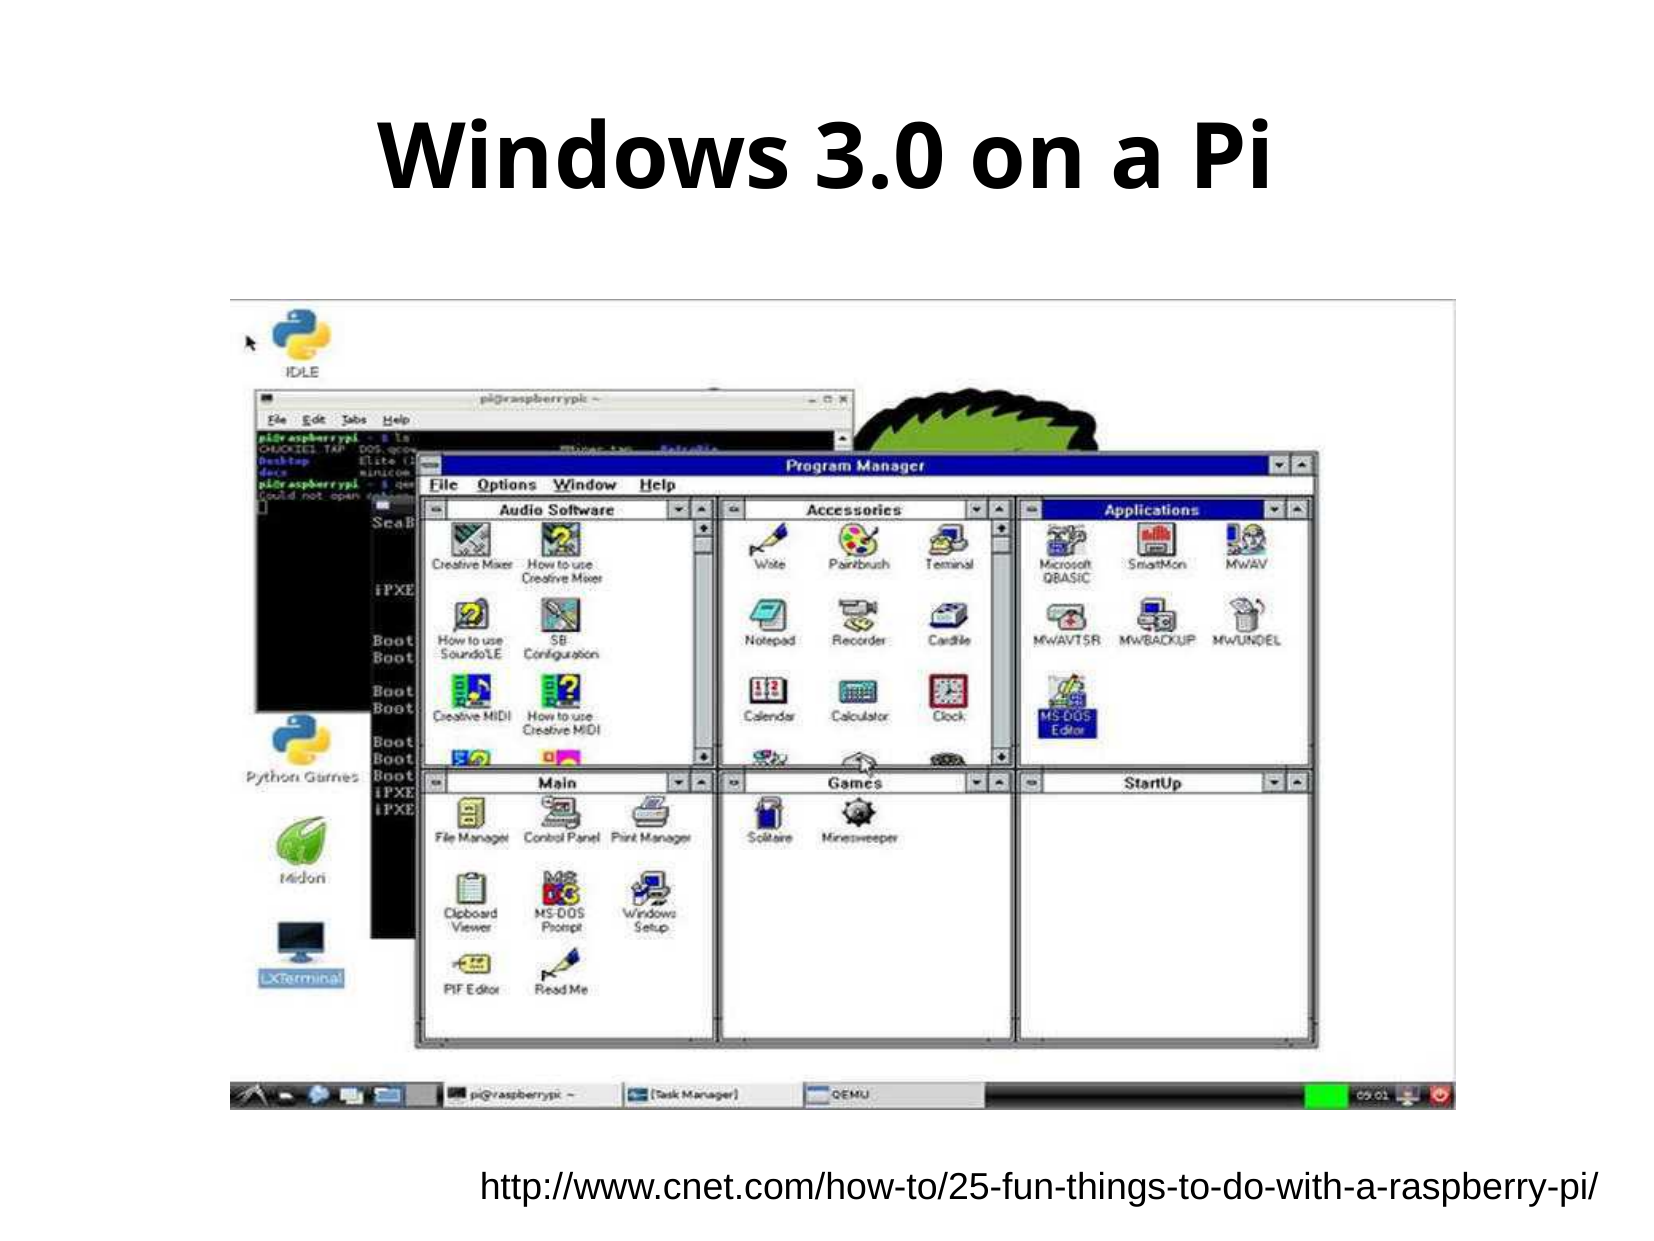

# Windows 3.0 on a Pi
http://www.cnet.com/how-to/25-fun-things-to-do-with-a-raspberry-pi/